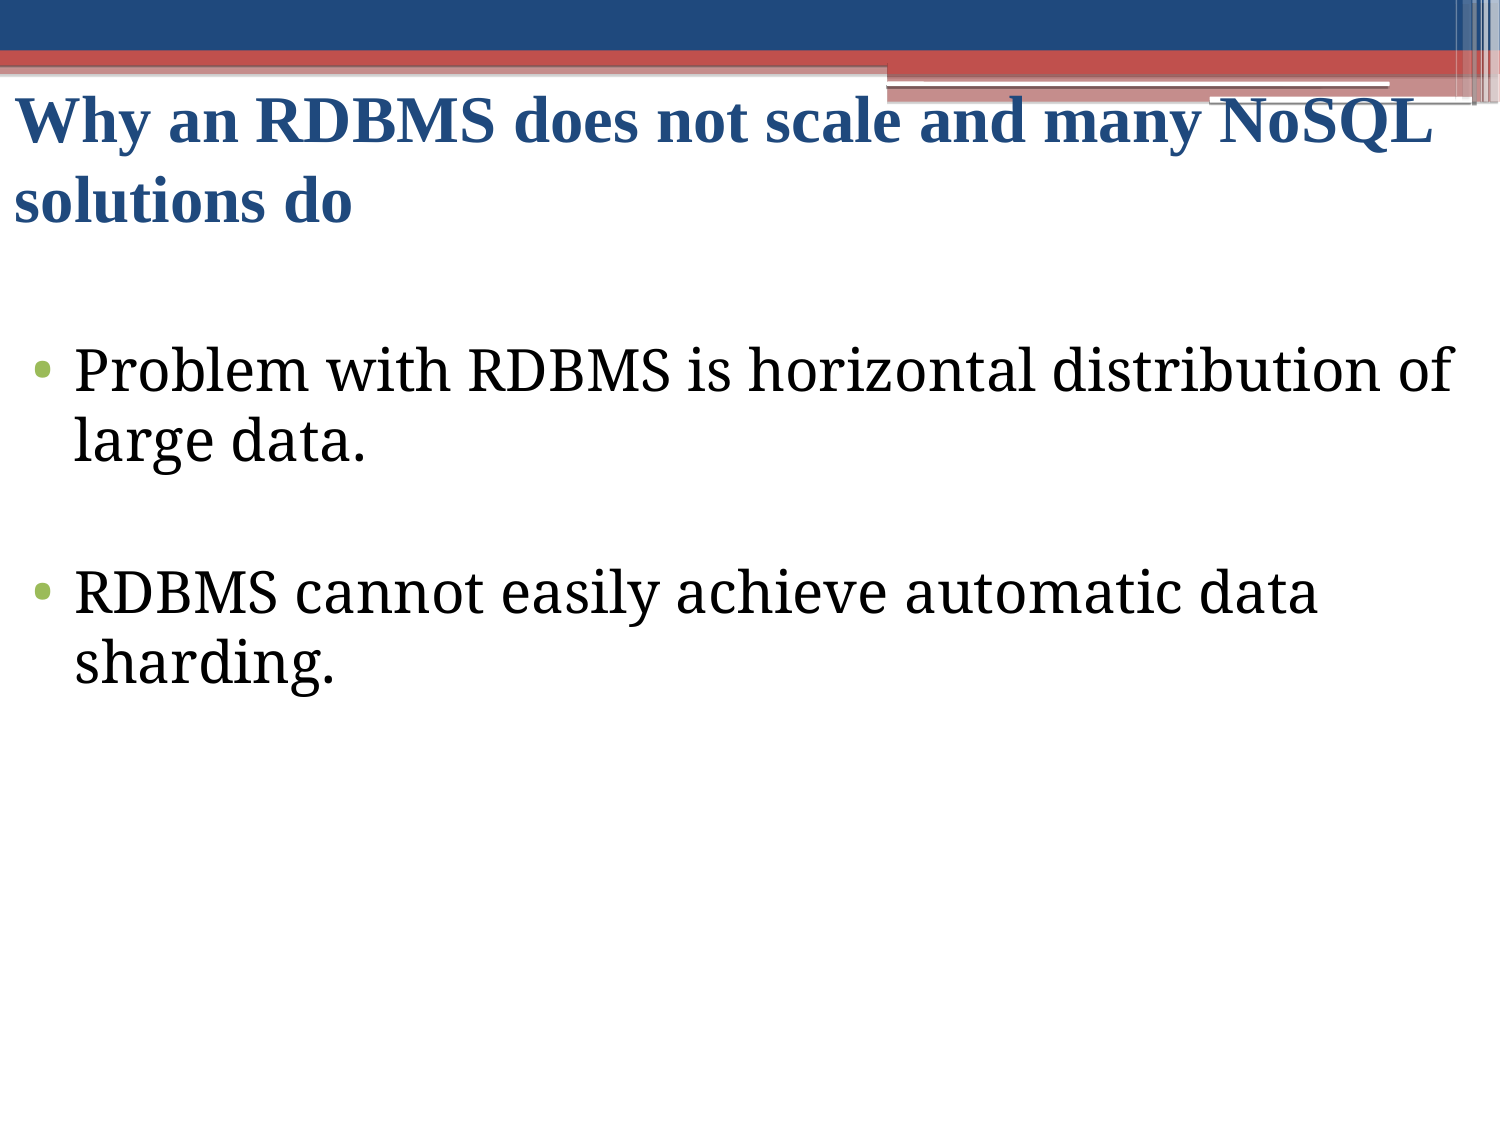

# Why an RDBMS does not scale and many NoSQL solutions do
Problem with RDBMS is horizontal distribution of large data.
RDBMS cannot easily achieve automatic data sharding.